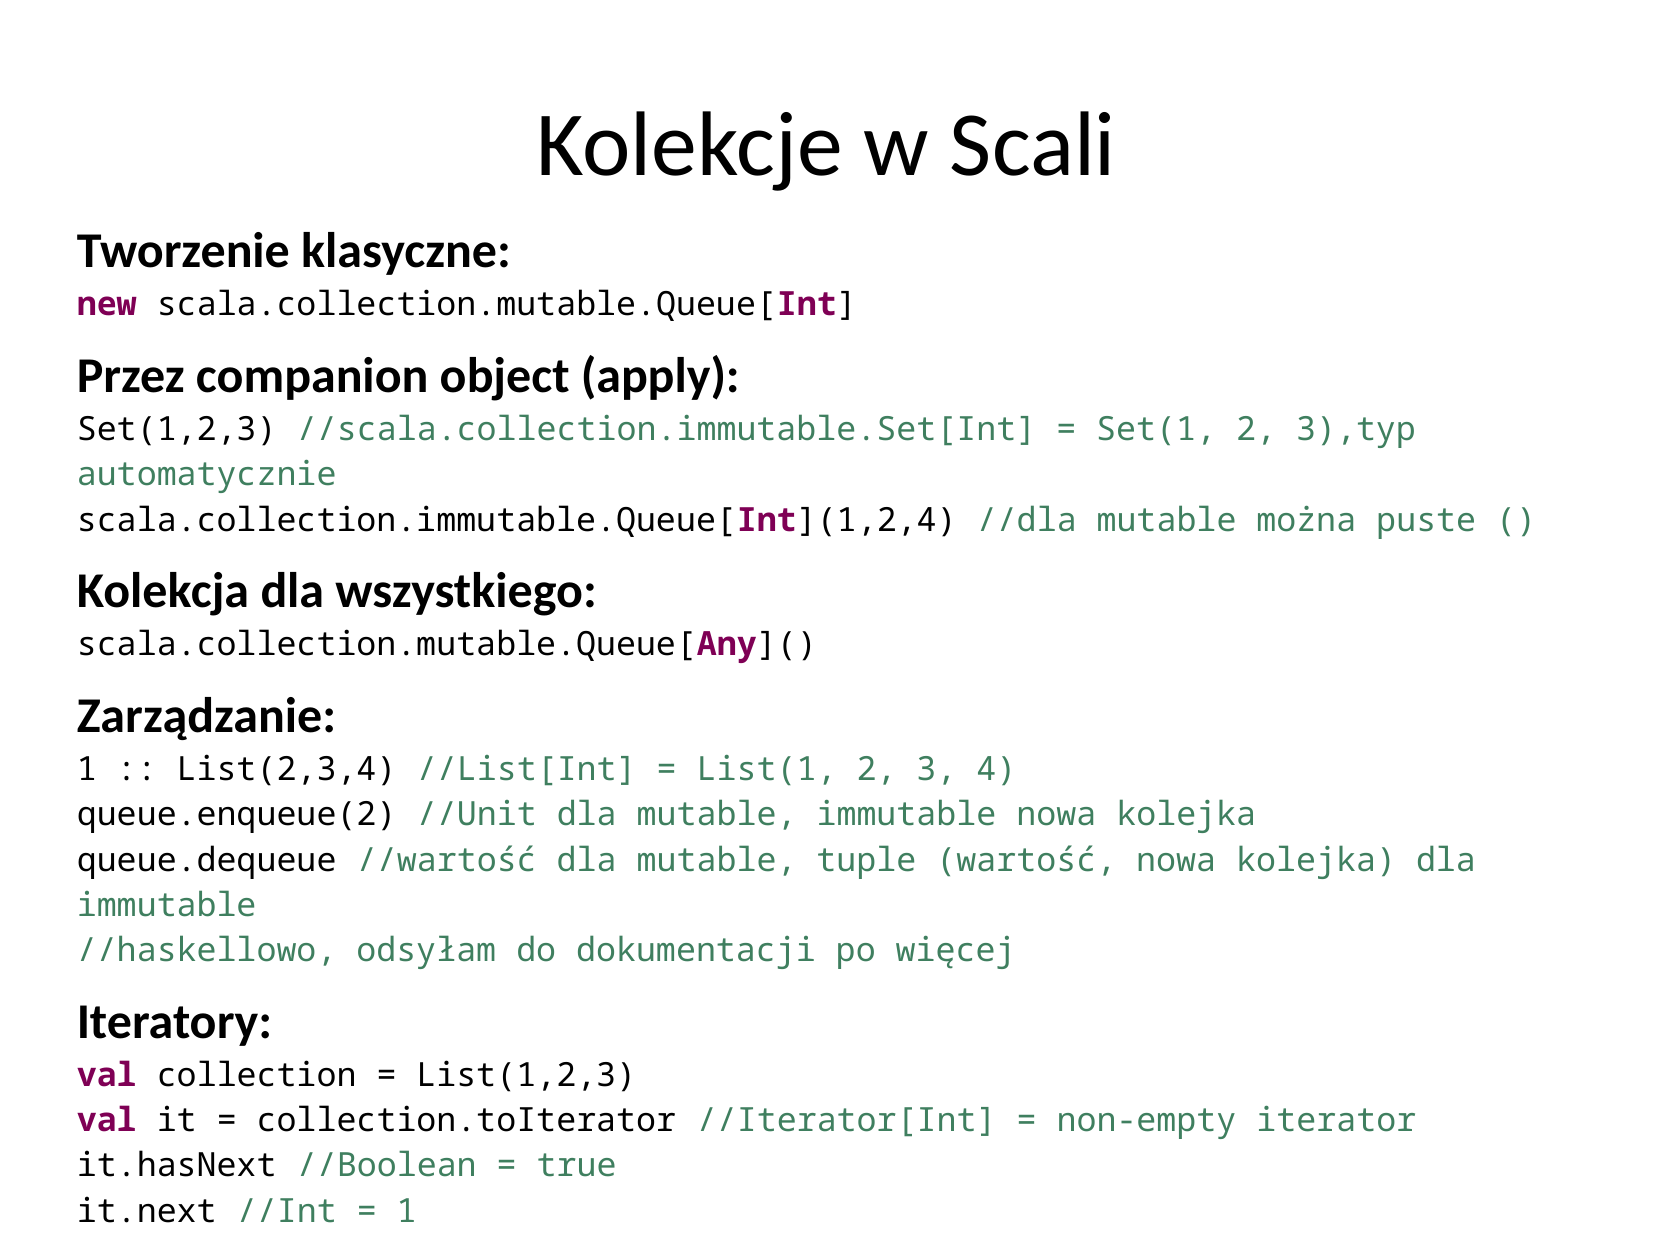

# Kolekcje w Scali
Tworzenie klasyczne:
new scala.collection.mutable.Queue[Int]
Przez companion object (apply):
Set(1,2,3) //scala.collection.immutable.Set[Int] = Set(1, 2, 3),typ automatycznie
scala.collection.immutable.Queue[Int](1,2,4) //dla mutable można puste ()
Kolekcja dla wszystkiego:
scala.collection.mutable.Queue[Any]()
Zarządzanie:
1 :: List(2,3,4) //List[Int] = List(1, 2, 3, 4)
queue.enqueue(2) //Unit dla mutable, immutable nowa kolejka
queue.dequeue //wartość dla mutable, tuple (wartość, nowa kolejka) dla immutable
//haskellowo, odsyłam do dokumentacji po więcej
Iteratory:
val collection = List(1,2,3)
val it = collection.toIterator //Iterator[Int] = non-empty iterator
it.hasNext //Boolean = true
it.next //Int = 1